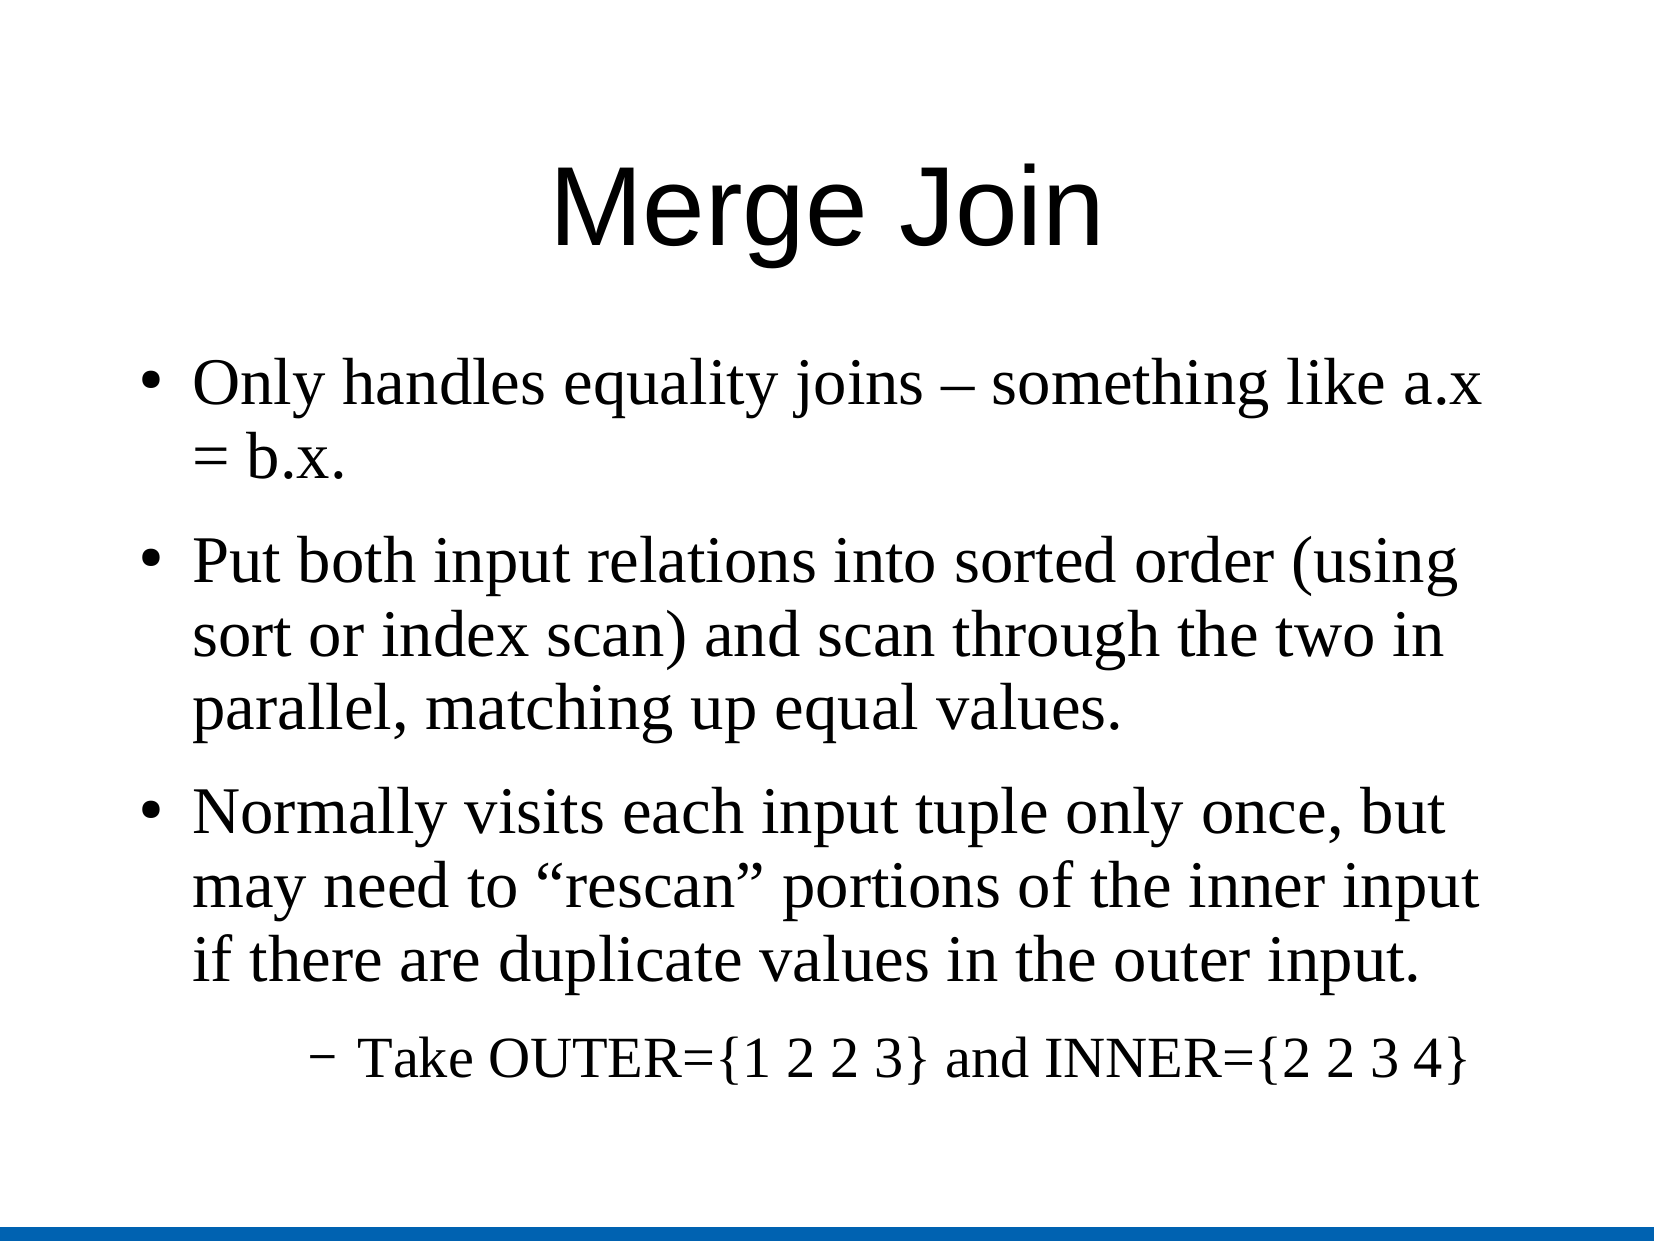

# Merge Join
Only handles equality joins – something like a.x = b.x.
Put both input relations into sorted order (using sort or index scan) and scan through the two in parallel, matching up equal values.
Normally visits each input tuple only once, but may need to “rescan” portions of the inner input if there are duplicate values in the outer input.
Take OUTER={1 2 2 3} and INNER={2 2 3 4}